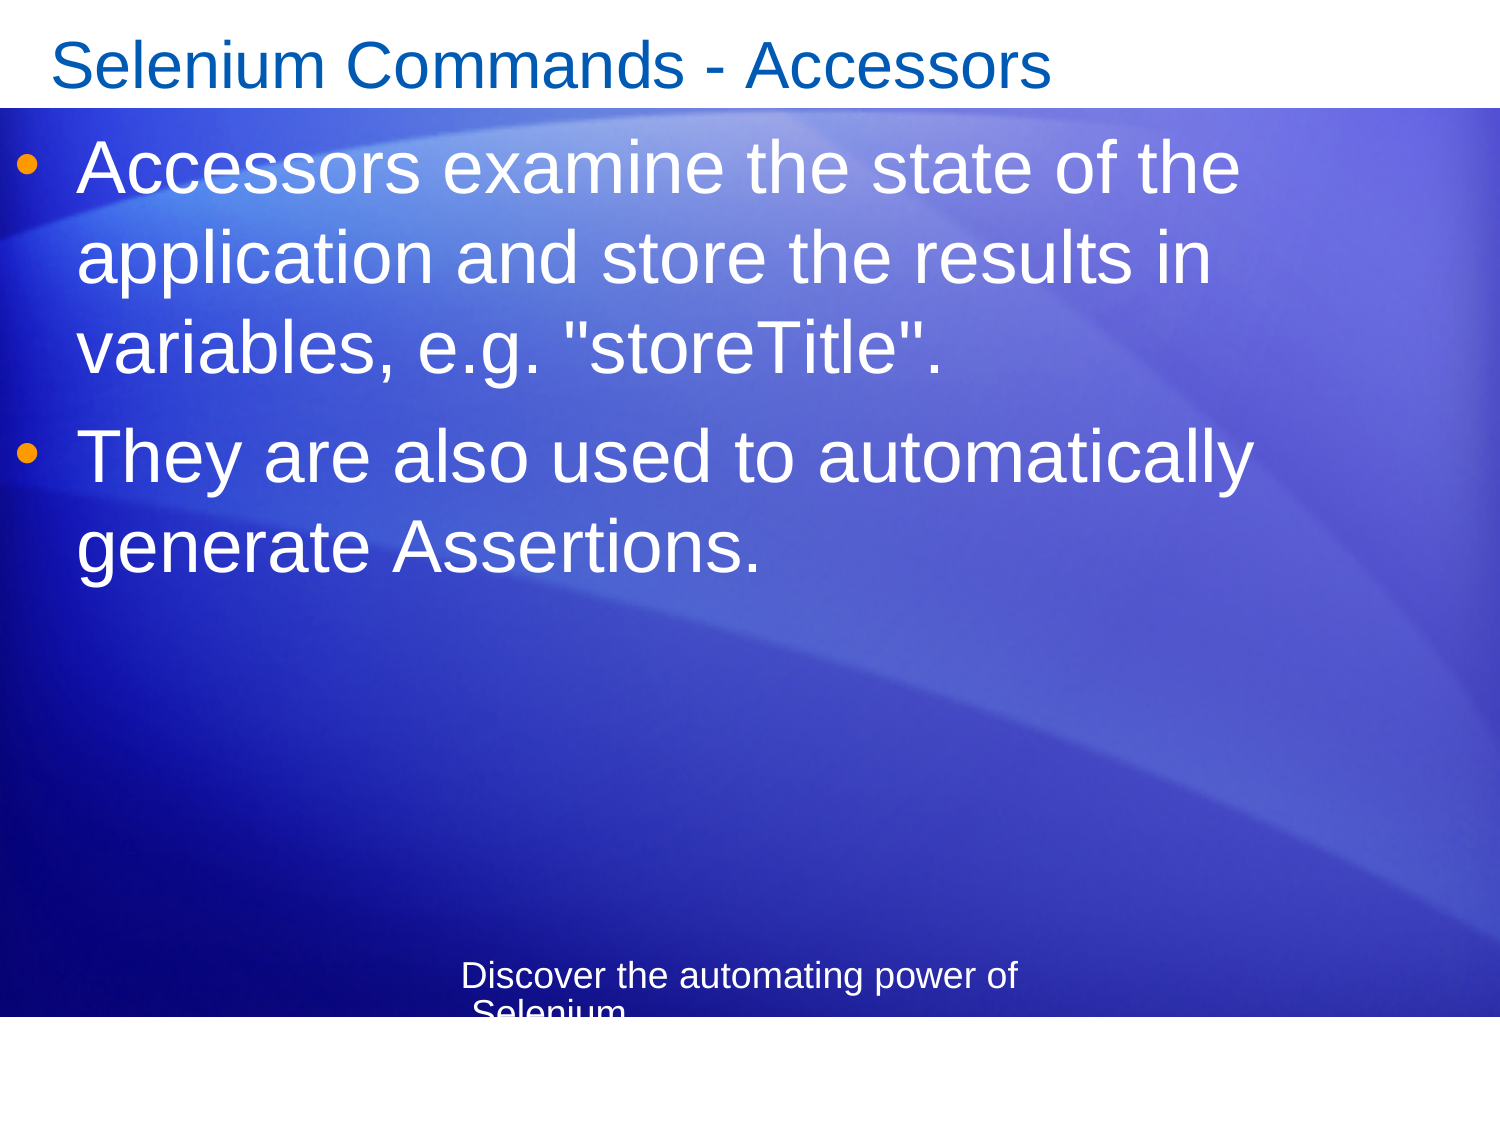

# Selenium Commands - Accessors
Accessors examine the state of the application and store the results in variables, e.g. "storeTitle".
They are also used to automatically generate Assertions.
Discover the automating power of Selenium
5